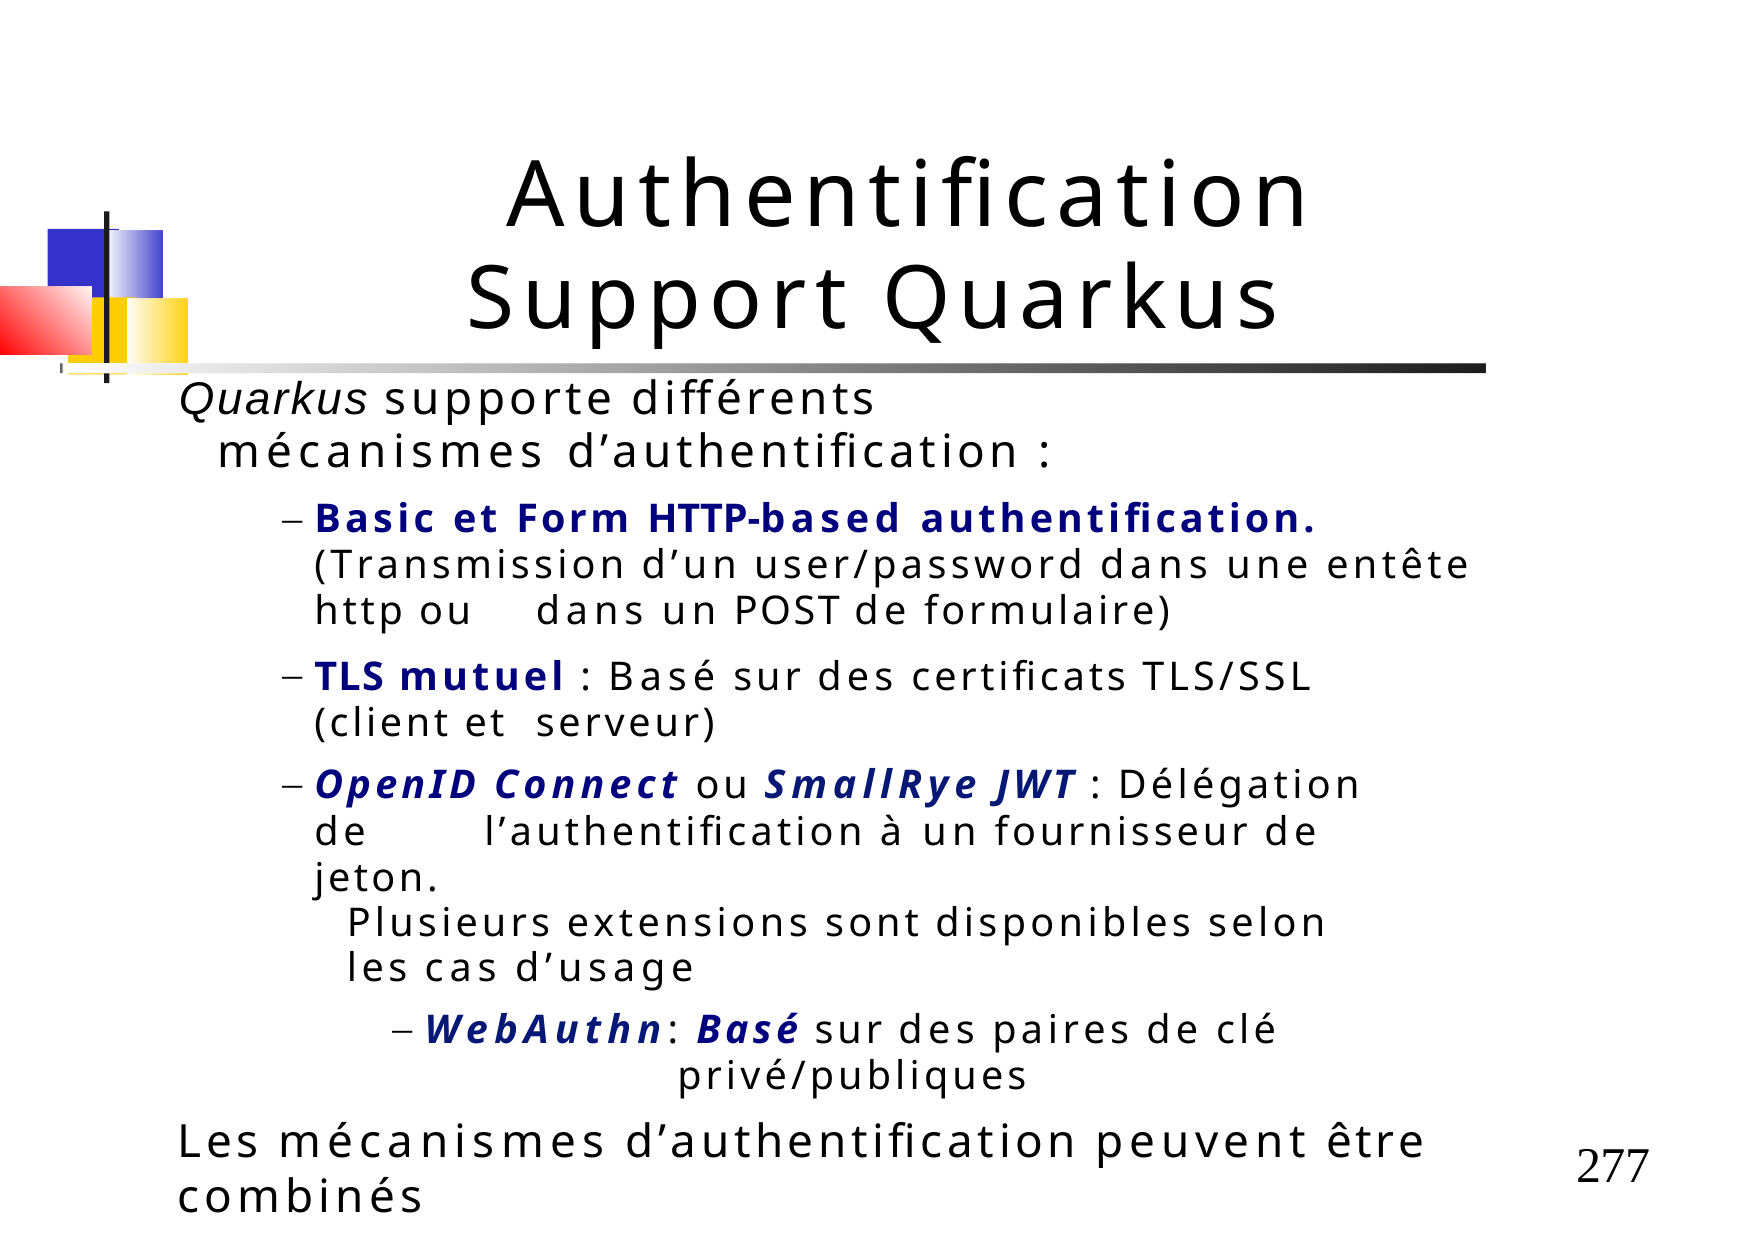

# Authentification
Support Quarkus
Quarkus supporte différents mécanismes d’authentification :
Basic et Form HTTP-based authentification. 	(Transmission d’un user/password dans une entête http ou 	dans un POST de formulaire)
TLS mutuel : Basé sur des certificats TLS/SSL (client et 	serveur)
OpenID Connect ou SmallRye JWT : Délégation de 	l’authentification à un fournisseur de jeton.
Plusieurs extensions sont disponibles selon les cas d’usage
WebAuthn: Basé sur des paires de clé privé/publiques
Les mécanismes d’authentification peuvent être combinés
277